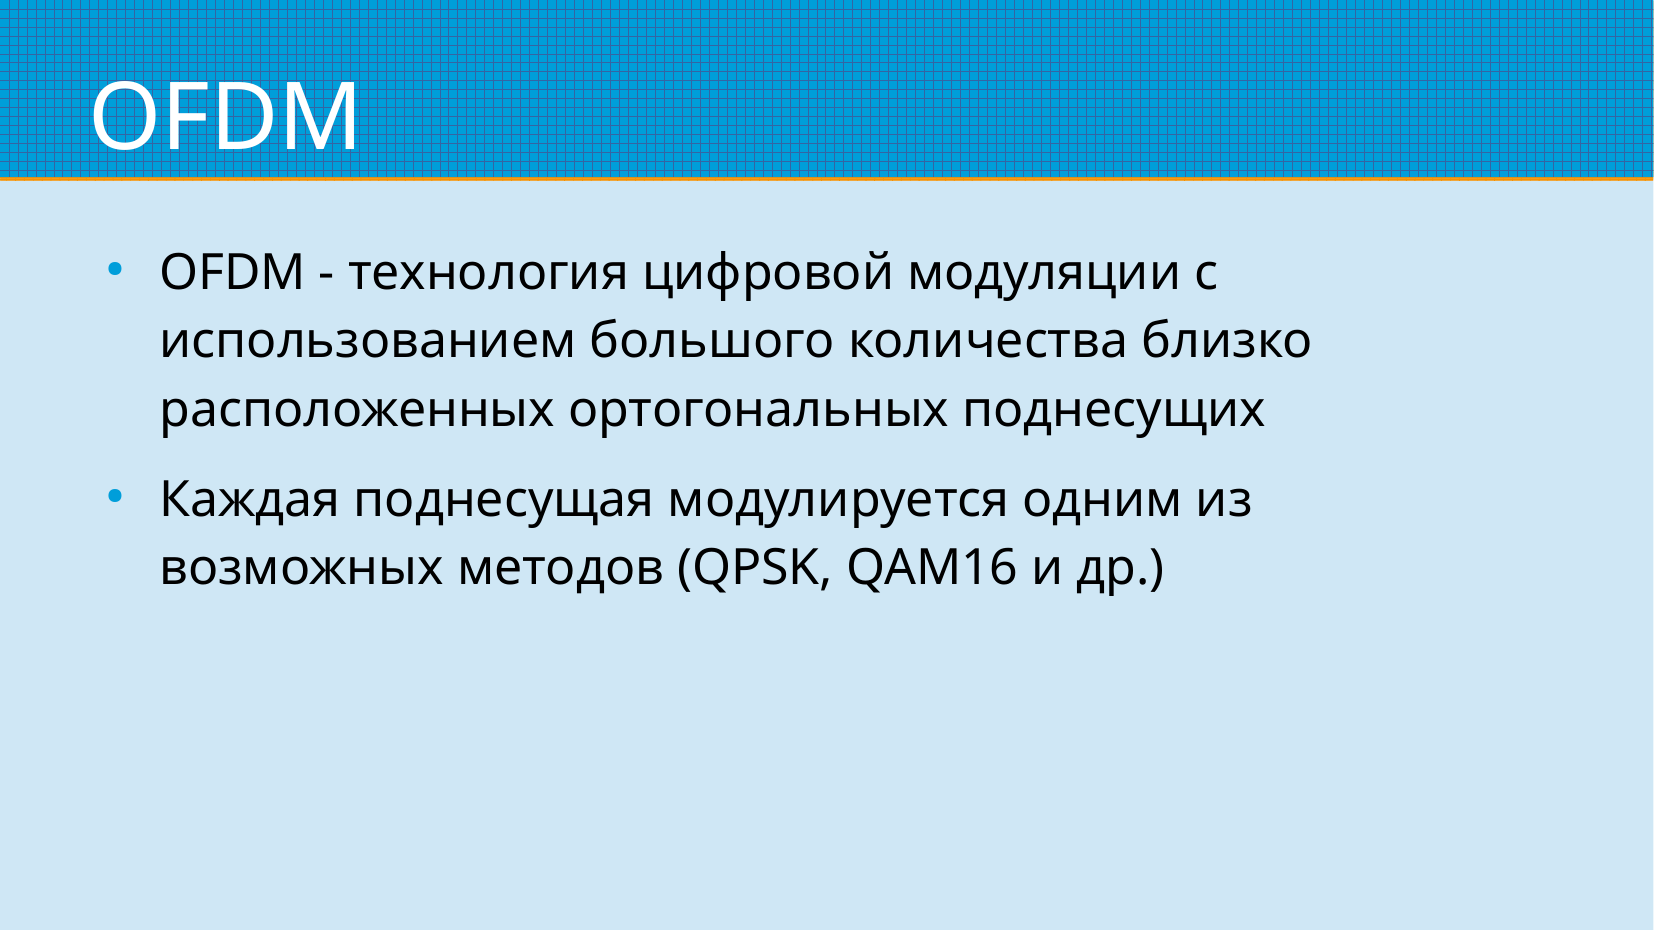

# OFDM
OFDM - технология цифровой модуляции с использованием большого количества близко расположенных ортогональных поднесущих
Каждая поднесущая модулируется одним из возможных методов (QPSK, QAM16 и др.)